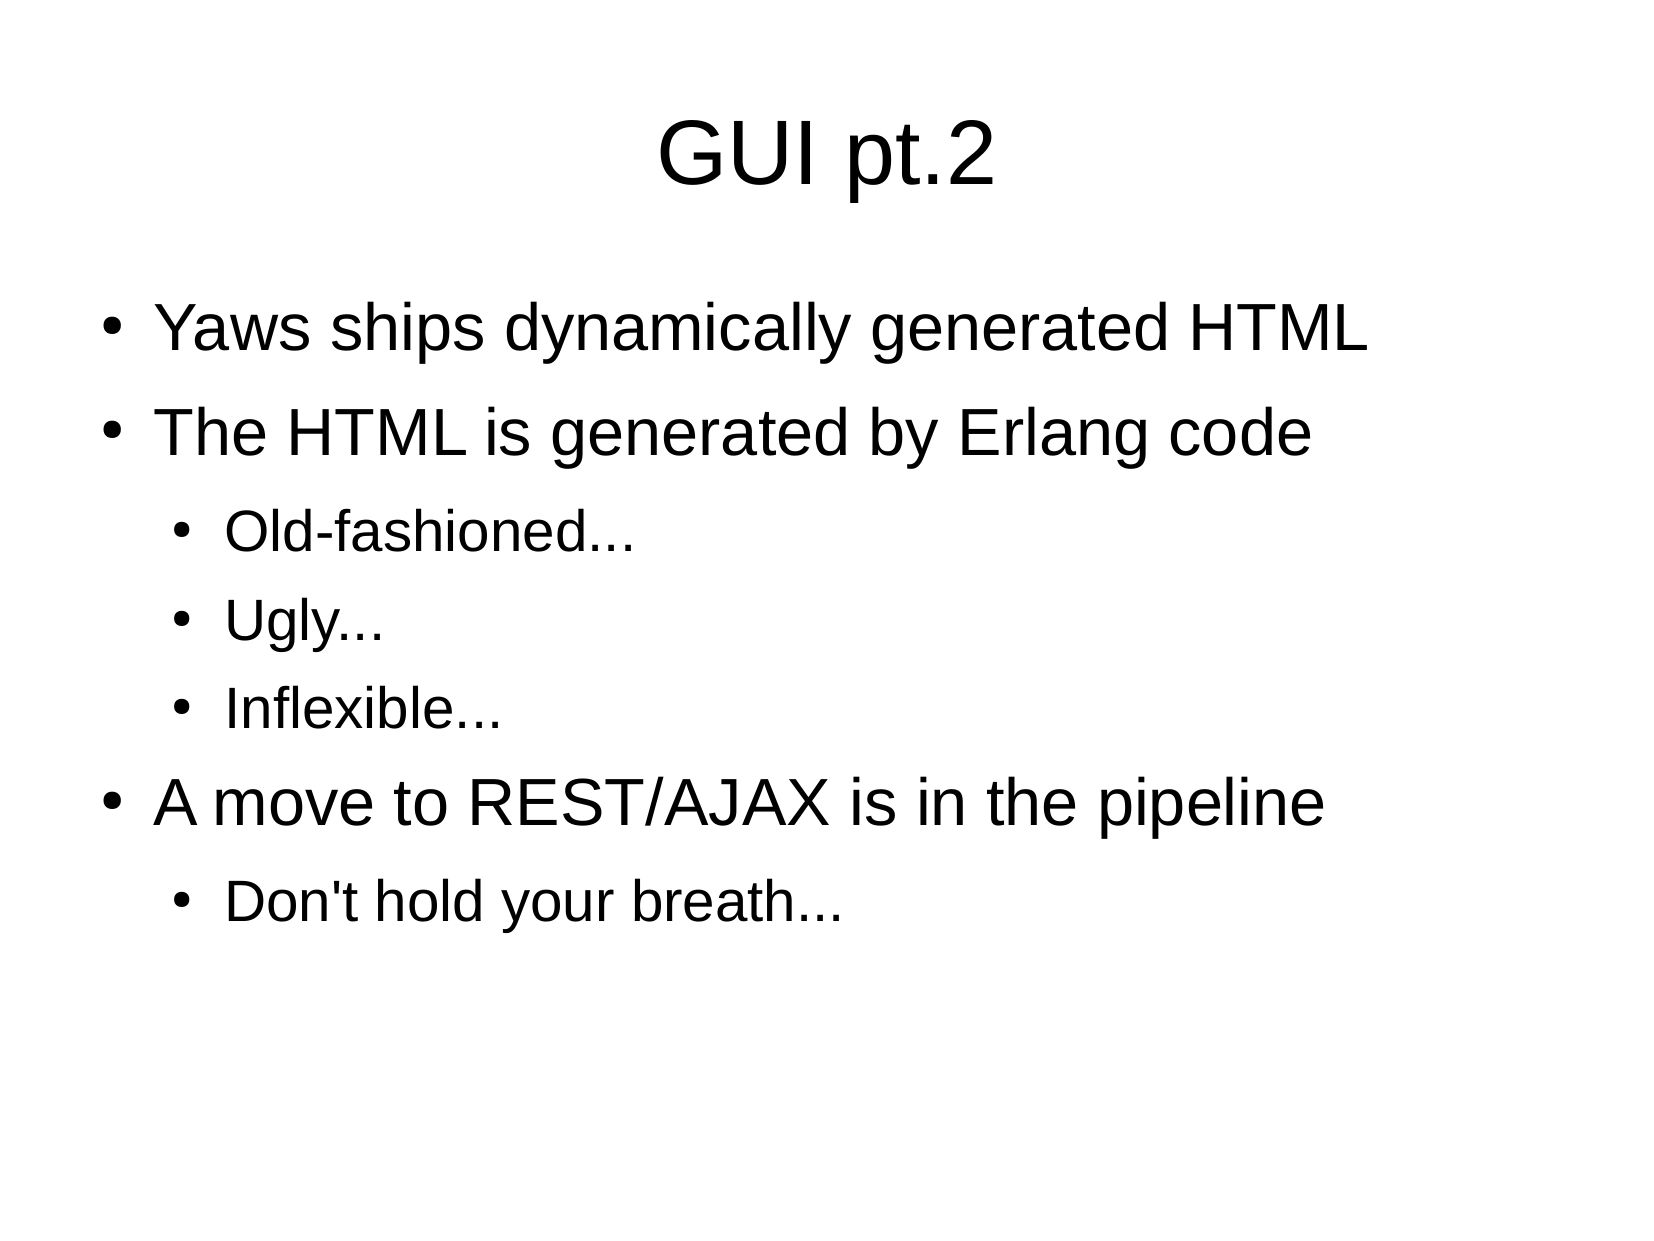

# GUI pt.2
Yaws ships dynamically generated HTML
The HTML is generated by Erlang code
Old-fashioned...
Ugly...
Inflexible...
A move to REST/AJAX is in the pipeline
Don't hold your breath...